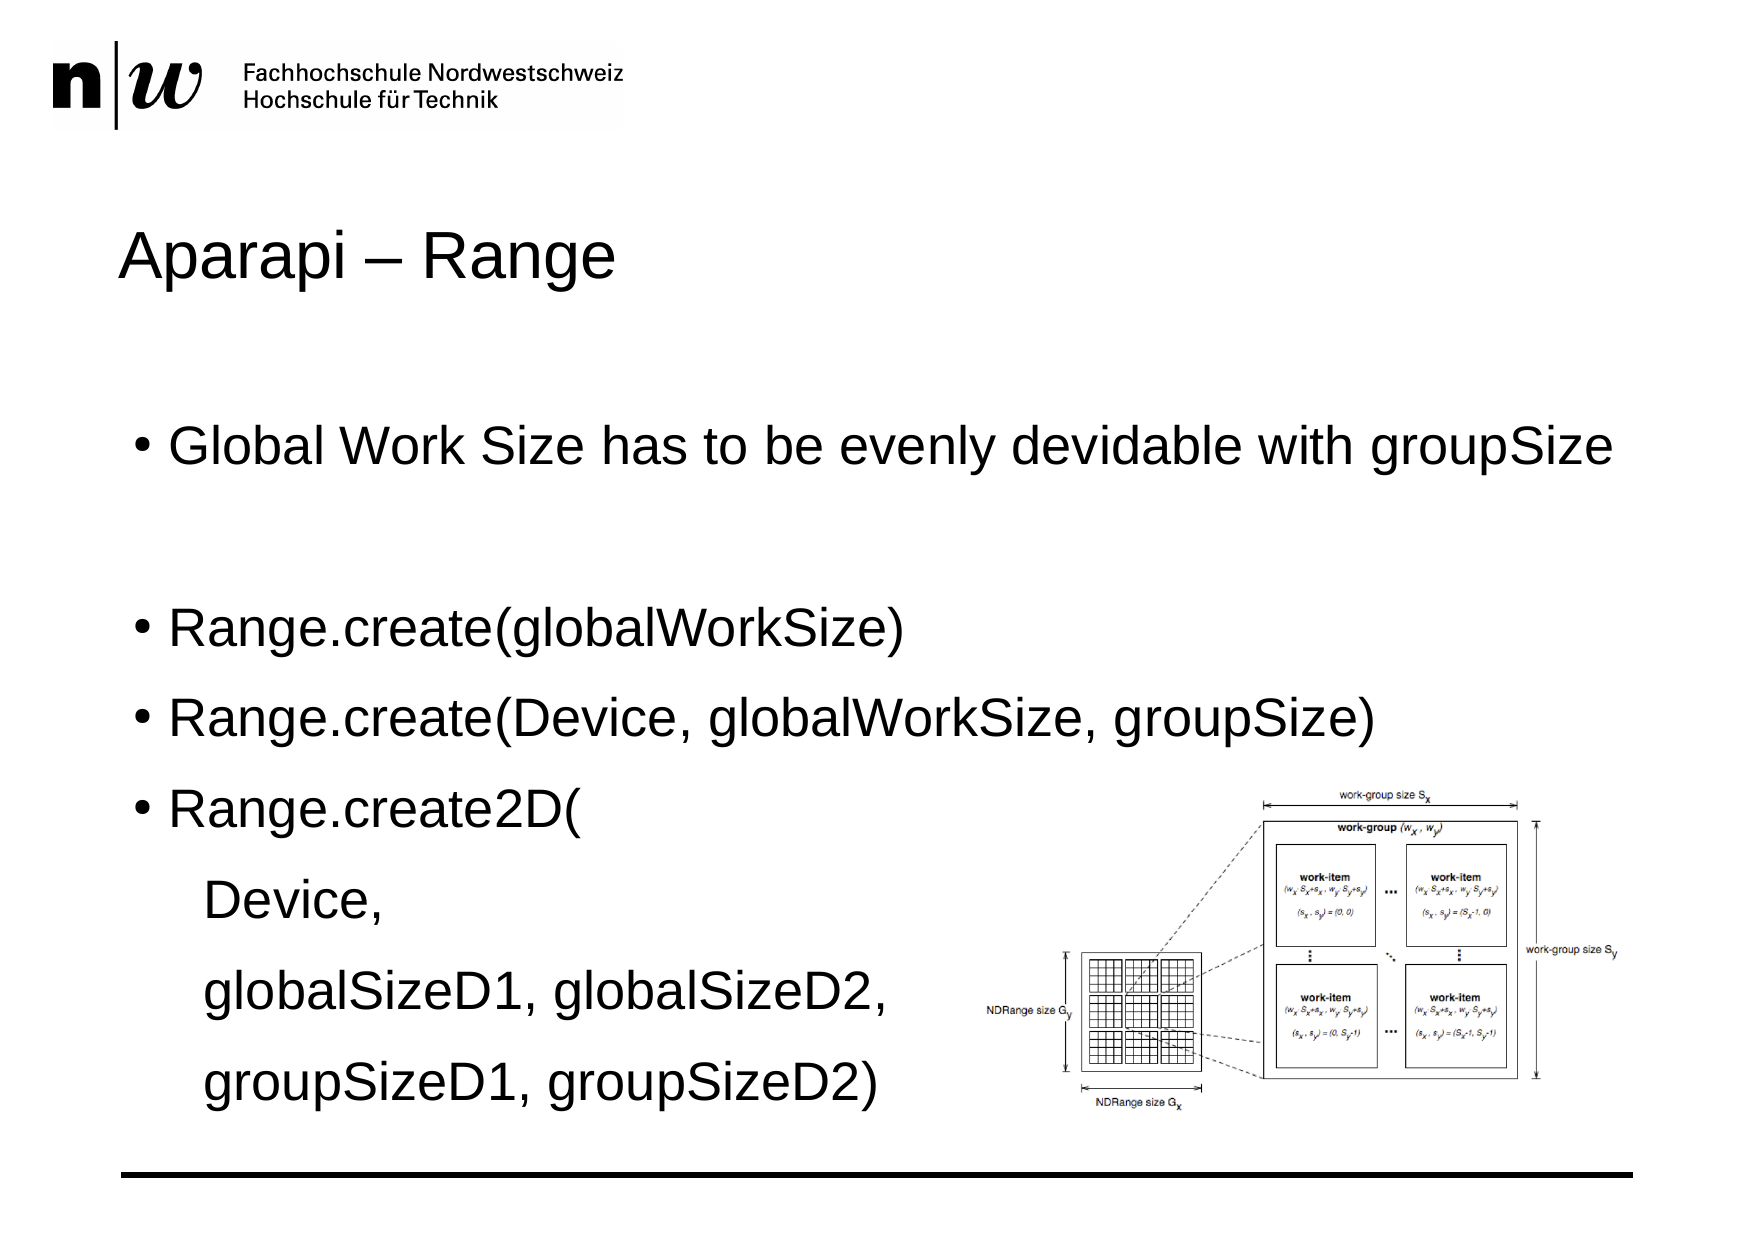

Aparapi – Range
Global Work Size has to be evenly devidable with groupSize
Range.create(globalWorkSize)
Range.create(Device, globalWorkSize, groupSize)
Range.create2D(
Device,
globalSizeD1, globalSizeD2,
groupSizeD1, groupSizeD2)